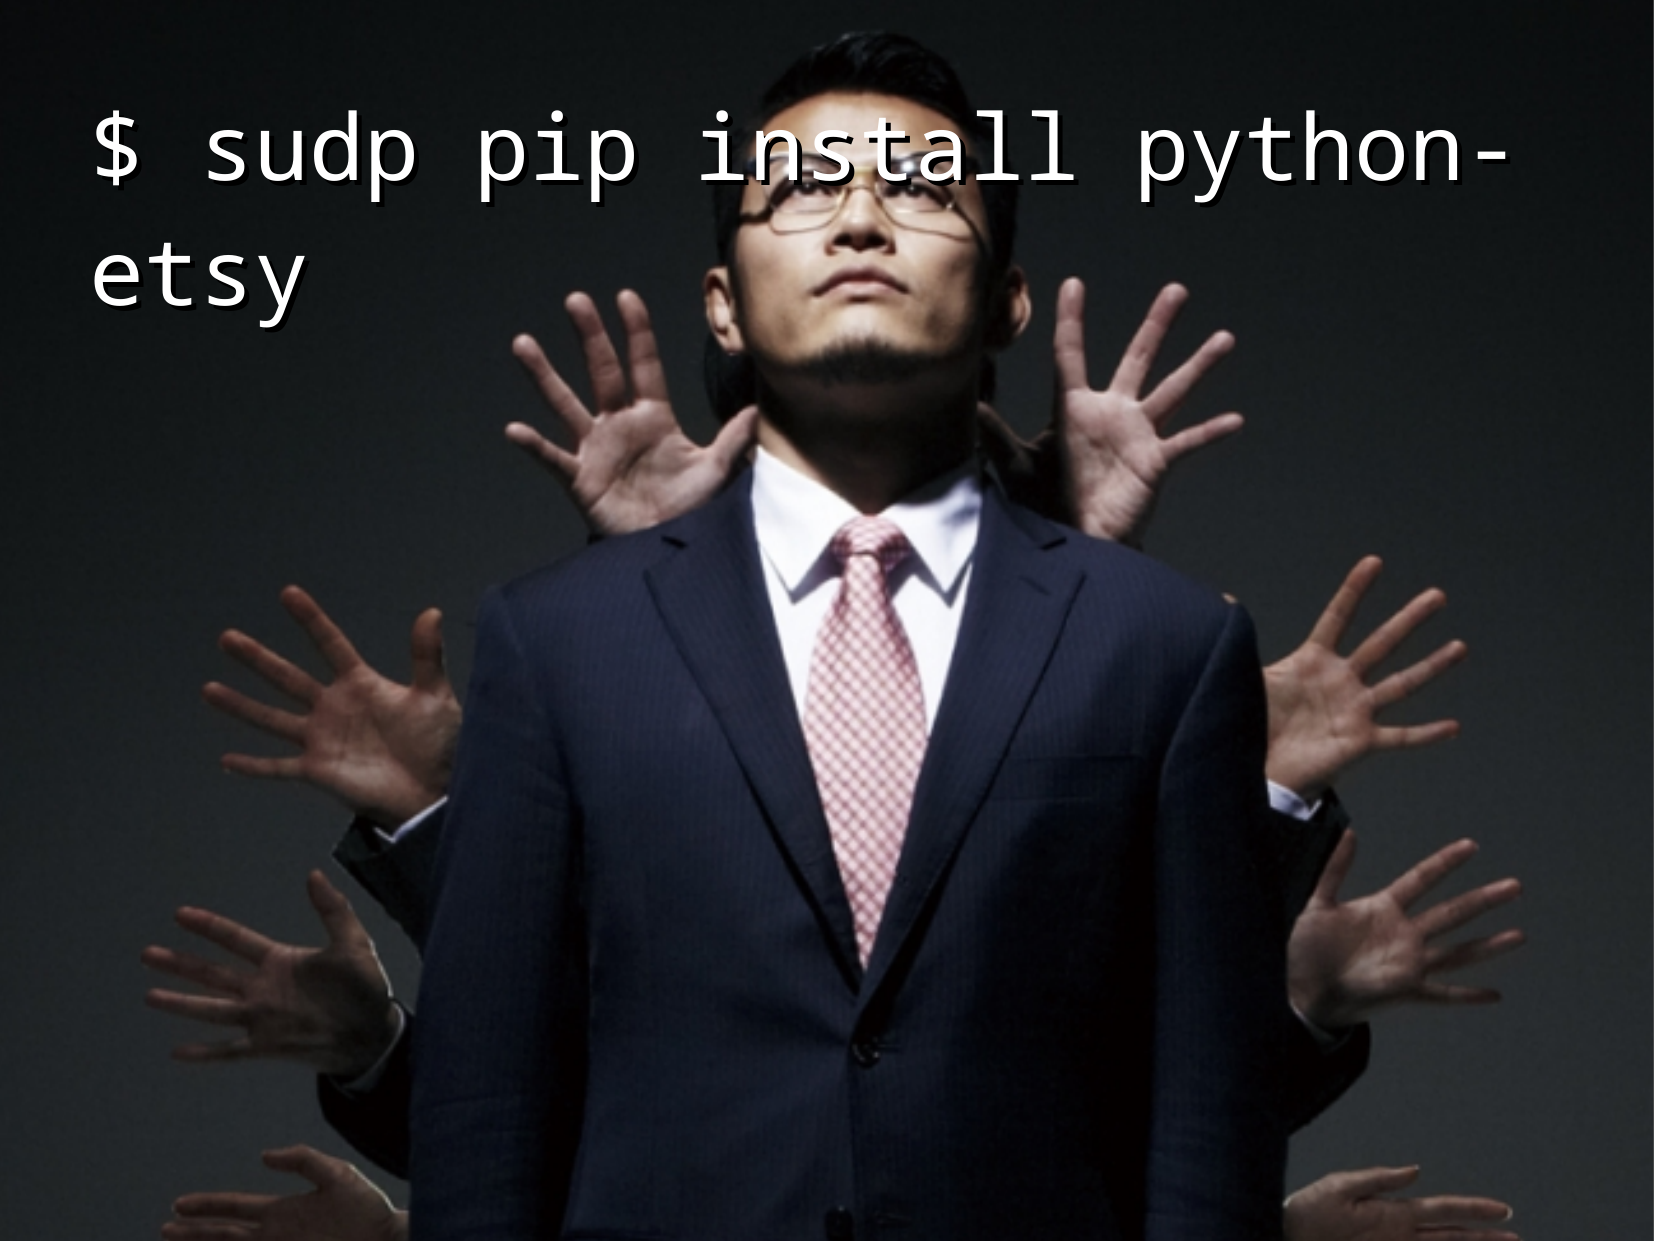

$ sudp pip install python-etsy
Genki Sudo							World Order